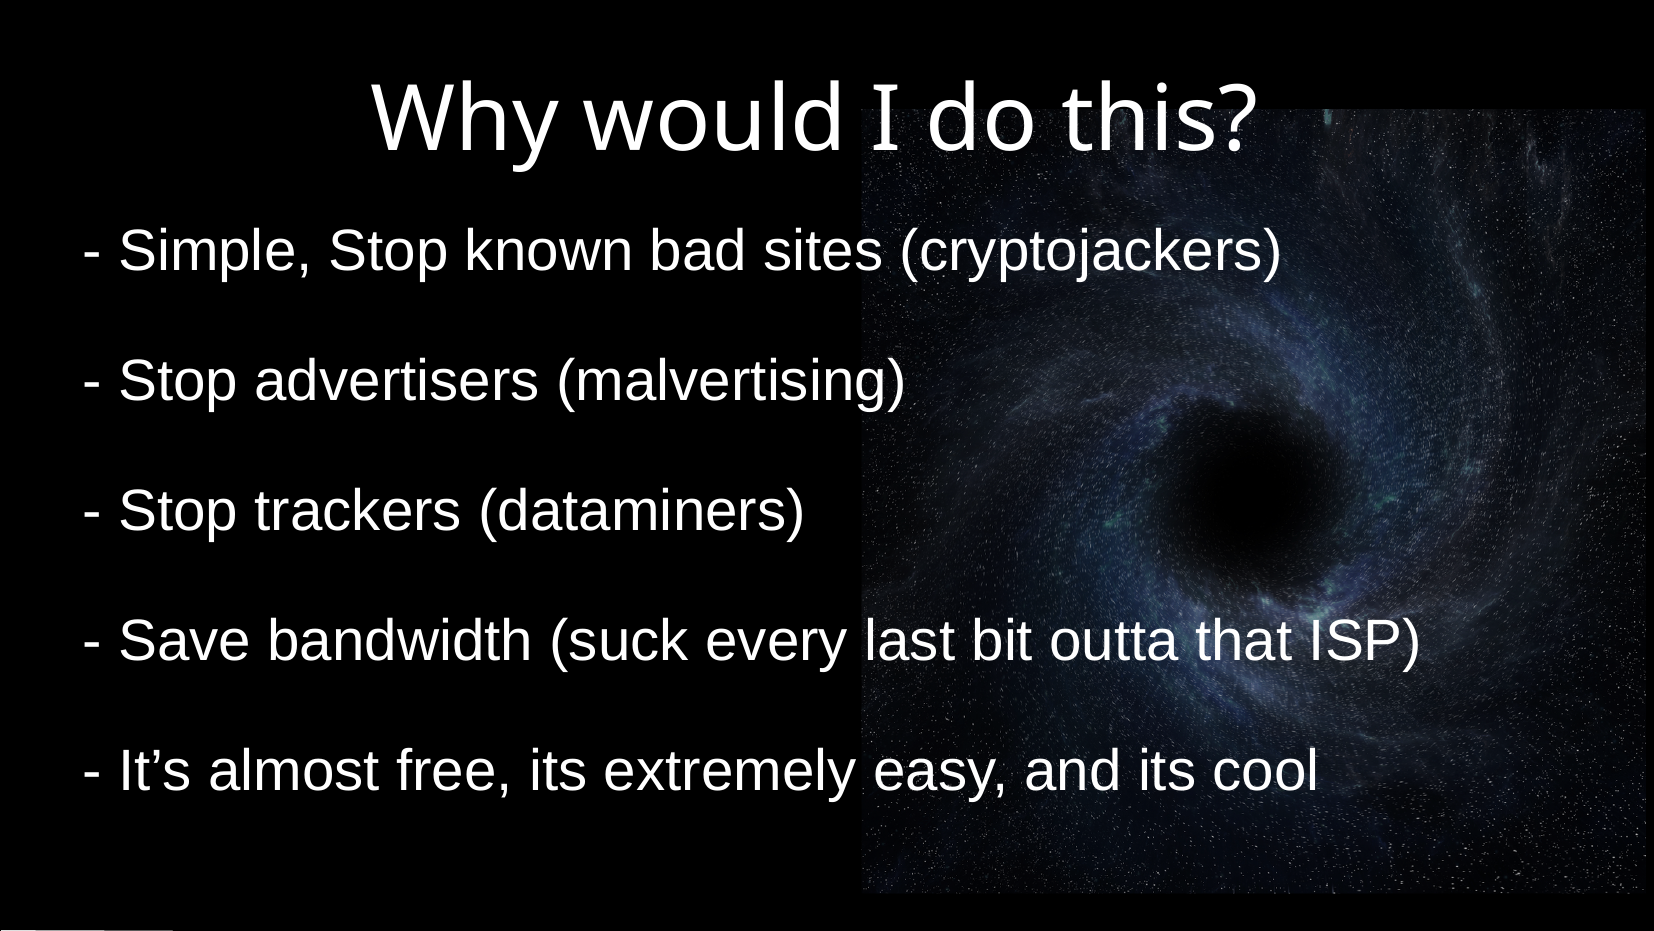

# Why would I do this?
- Simple, Stop known bad sites (cryptojackers)
- Stop advertisers (malvertising)
- Stop trackers (dataminers)
- Save bandwidth (suck every last bit outta that ISP)
- It’s almost free, its extremely easy, and its cool